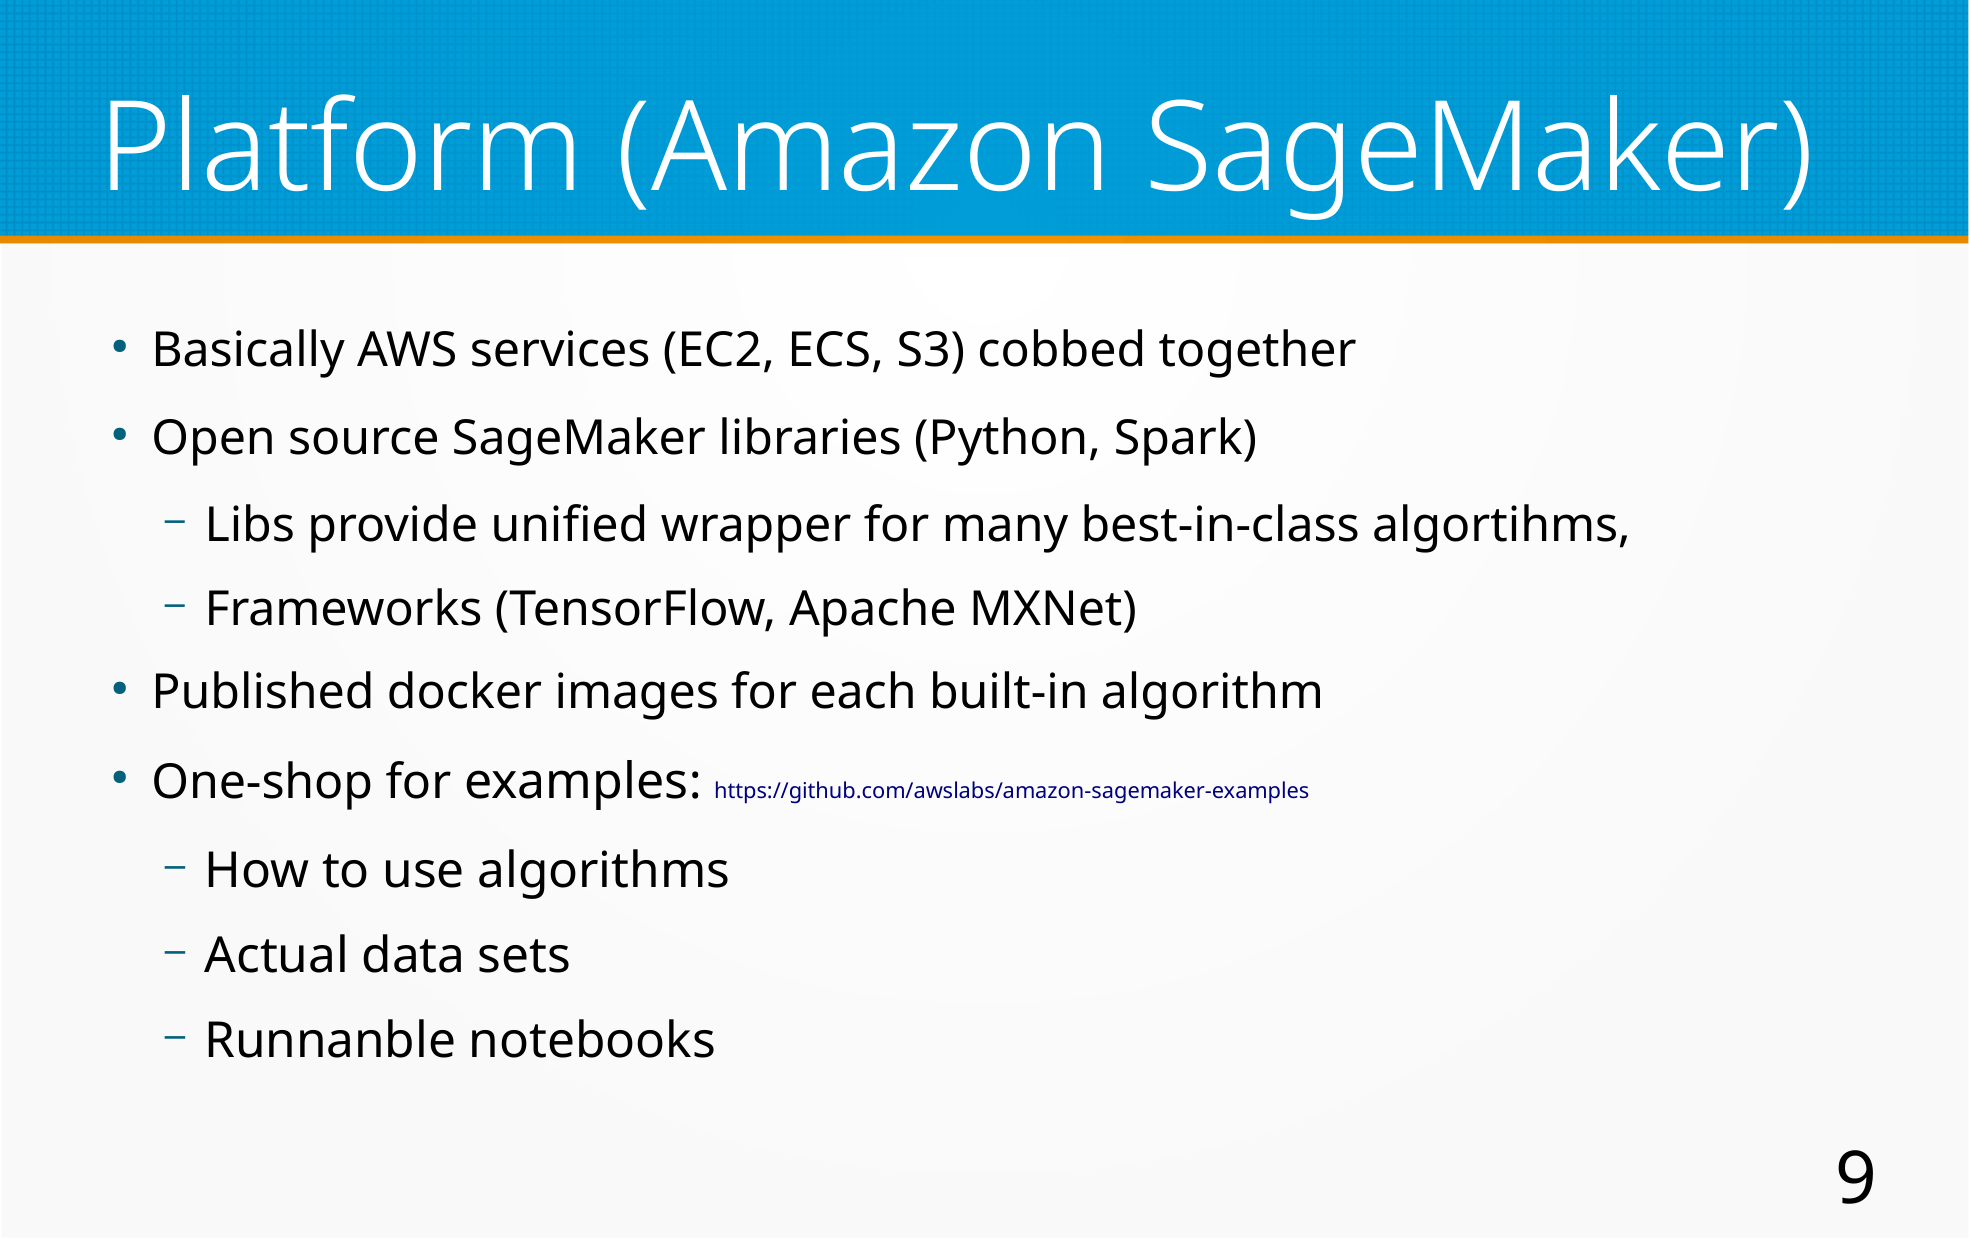

# Platform (Amazon SageMaker)
Basically AWS services (EC2, ECS, S3) cobbed together
Open source SageMaker libraries (Python, Spark)
Libs provide unified wrapper for many best-in-class algortihms,
Frameworks (TensorFlow, Apache MXNet)
Published docker images for each built-in algorithm
One-shop for examples: https://github.com/awslabs/amazon-sagemaker-examples
How to use algorithms
Actual data sets
Runnanble notebooks
9